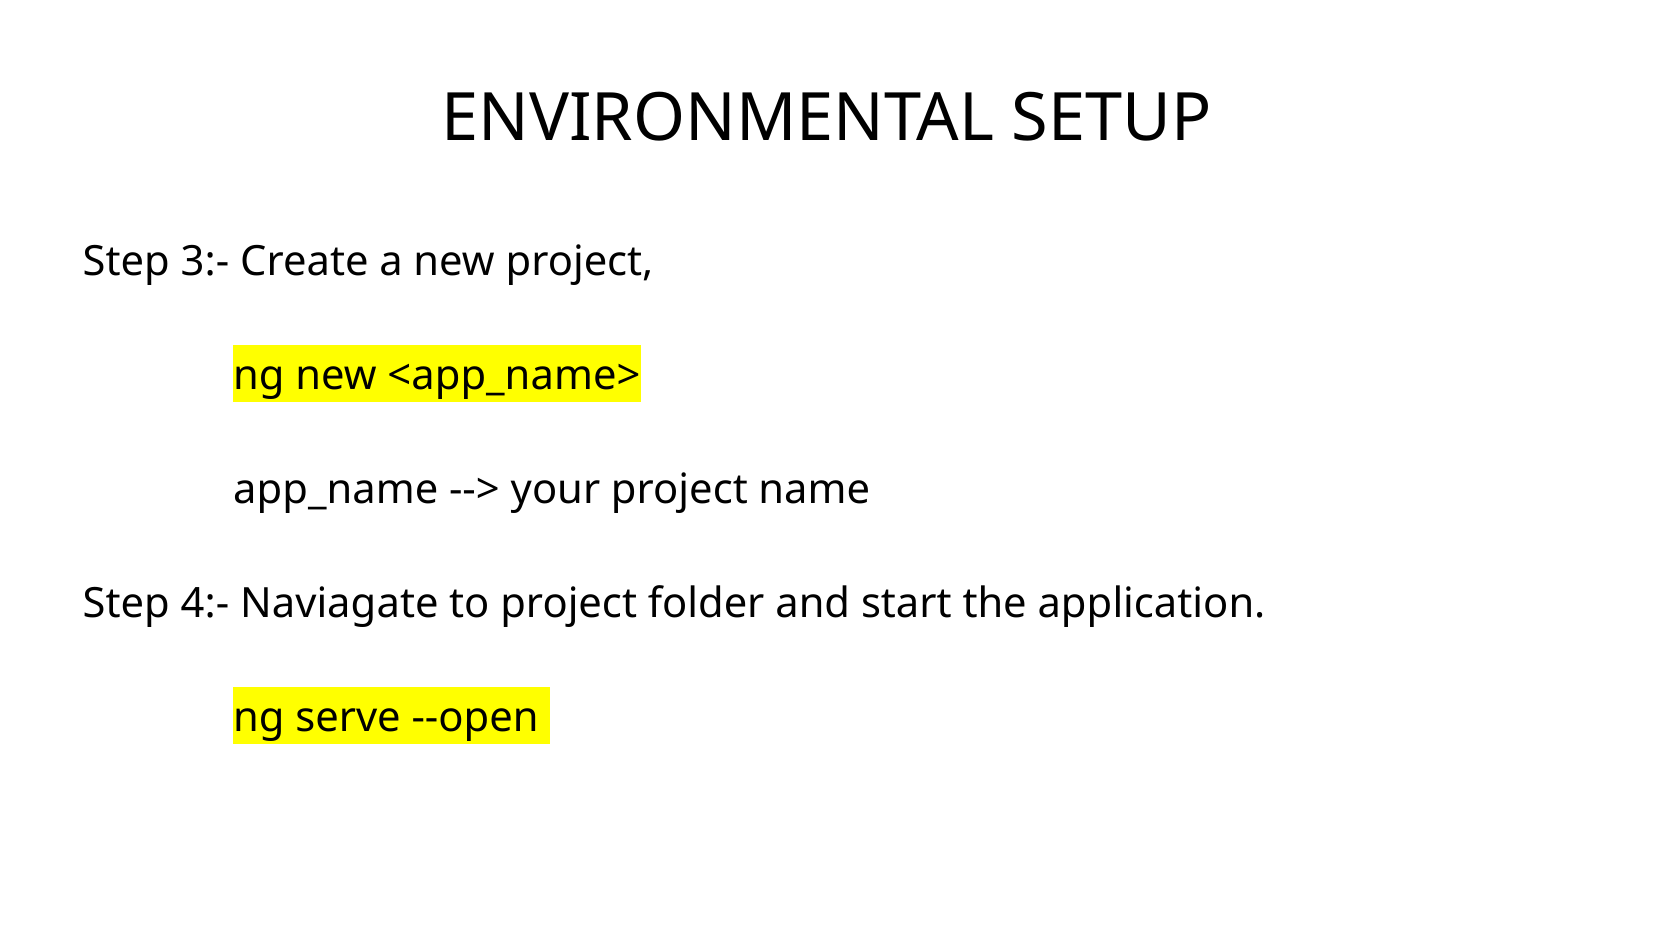

# ENVIRONMENTAL SETUP
Step 3:- Create a new project,
 ng new <app_name>
 app_name --> your project name
Step 4:- Naviagate to project folder and start the application.
 ng serve --open